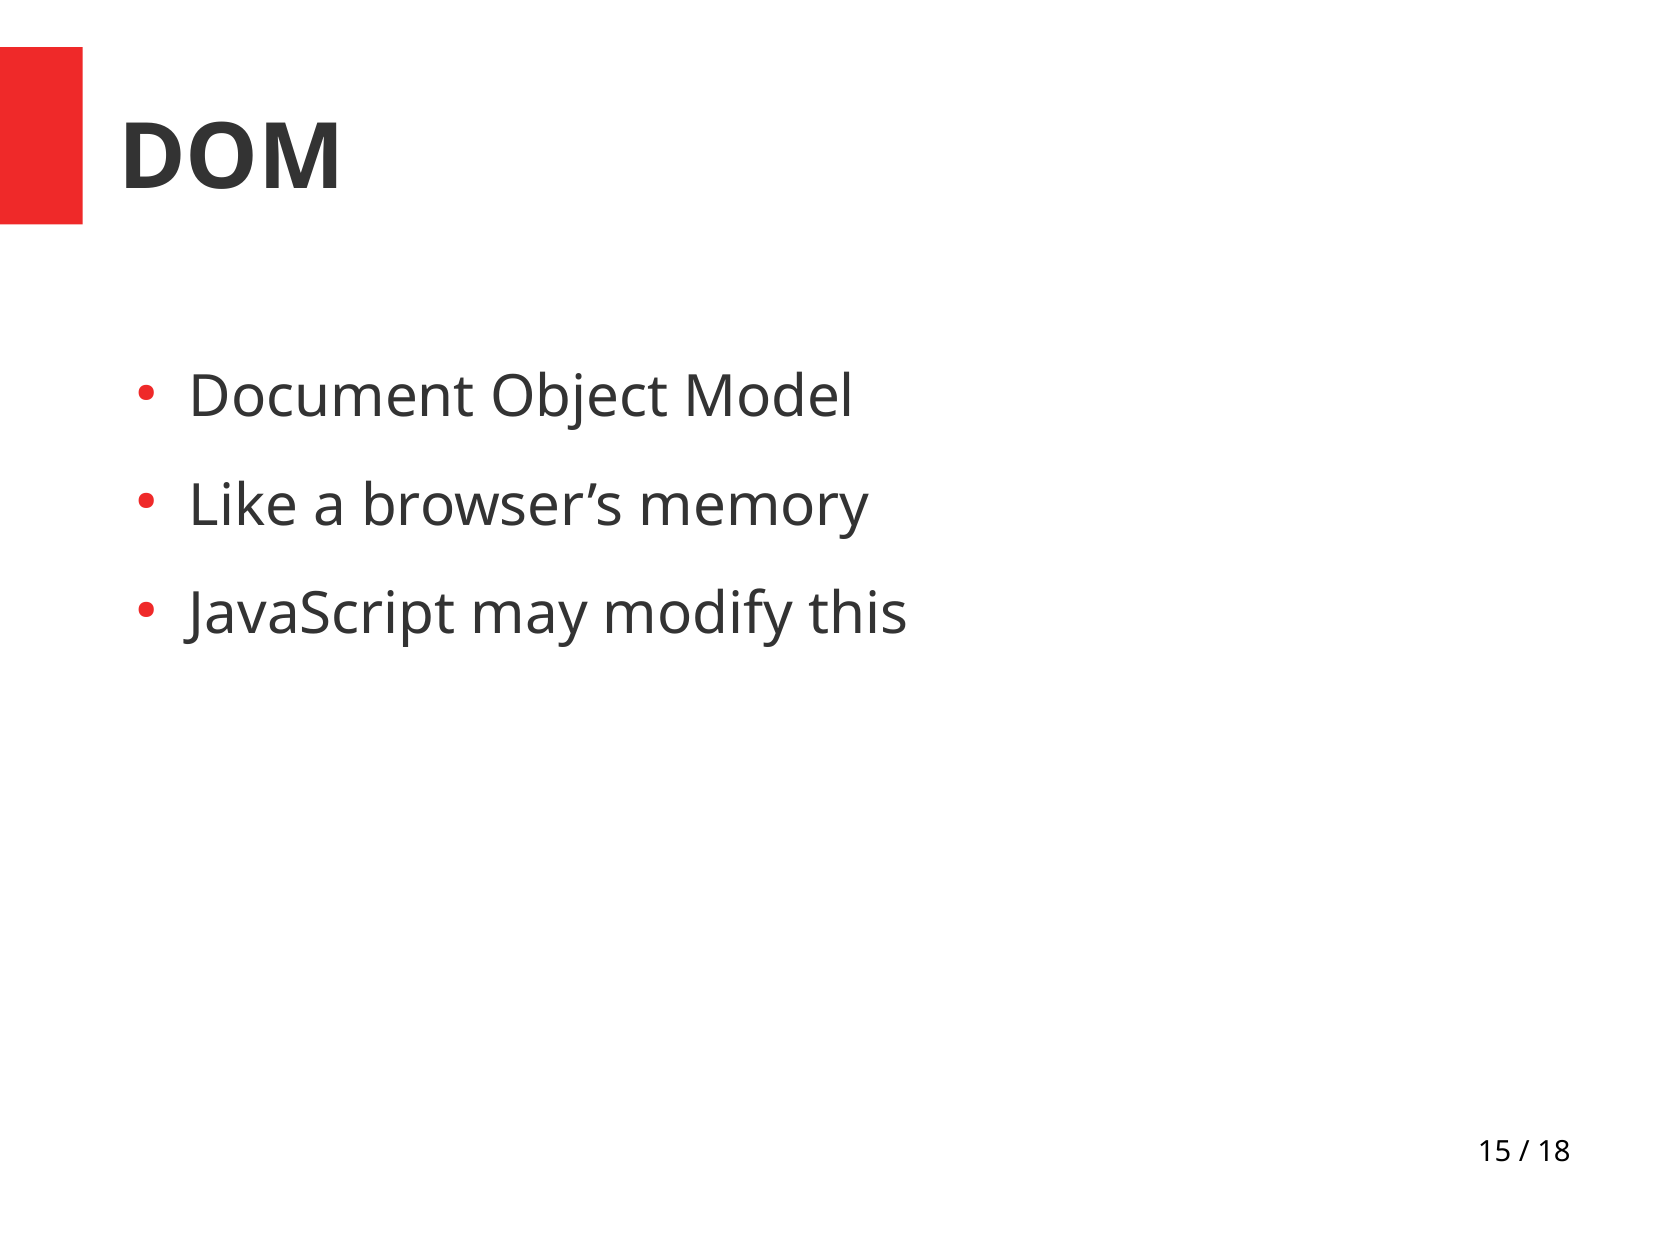

# DOM
Document Object Model
Like a browser’s memory
JavaScript may modify this
15